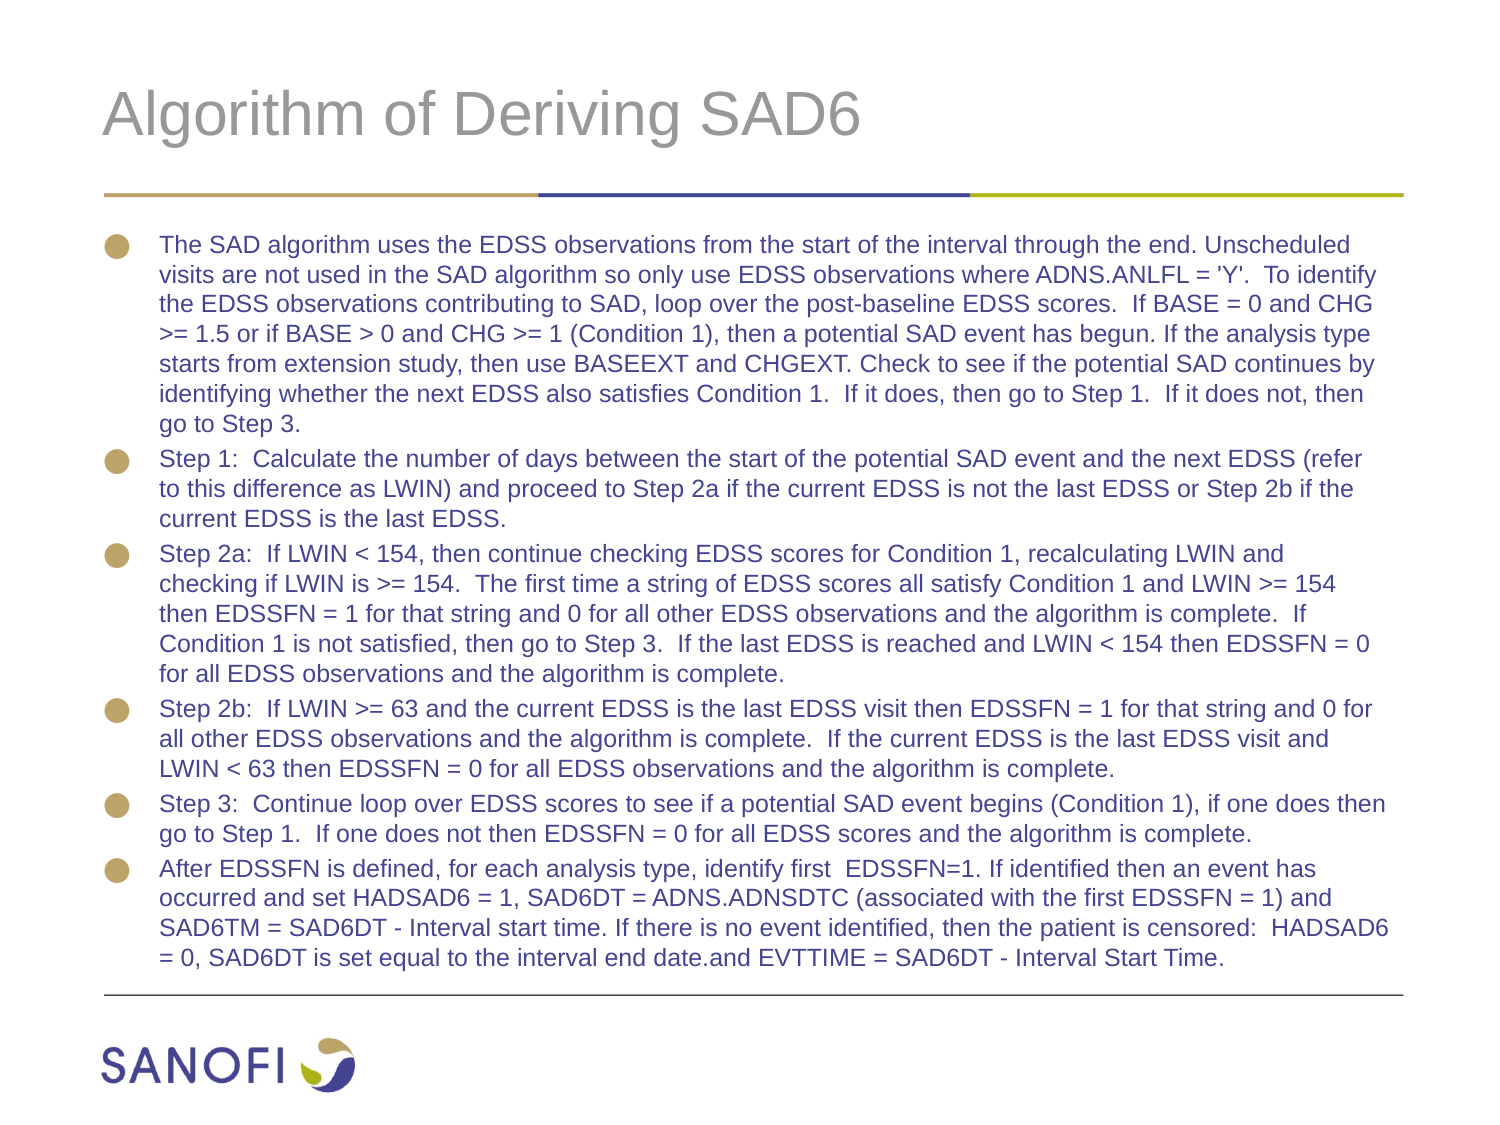

# Algorithm of Deriving SAD6
The SAD algorithm uses the EDSS observations from the start of the interval through the end. Unscheduled visits are not used in the SAD algorithm so only use EDSS observations where ADNS.ANLFL = 'Y'. To identify the EDSS observations contributing to SAD, loop over the post-baseline EDSS scores. If BASE = 0 and CHG >= 1.5 or if BASE > 0 and CHG >= 1 (Condition 1), then a potential SAD event has begun. If the analysis type starts from extension study, then use BASEEXT and CHGEXT. Check to see if the potential SAD continues by identifying whether the next EDSS also satisfies Condition 1. If it does, then go to Step 1. If it does not, then go to Step 3.
Step 1: Calculate the number of days between the start of the potential SAD event and the next EDSS (refer to this difference as LWIN) and proceed to Step 2a if the current EDSS is not the last EDSS or Step 2b if the current EDSS is the last EDSS.
Step 2a: If LWIN < 154, then continue checking EDSS scores for Condition 1, recalculating LWIN and checking if LWIN is >= 154. The first time a string of EDSS scores all satisfy Condition 1 and LWIN >= 154 then EDSSFN = 1 for that string and 0 for all other EDSS observations and the algorithm is complete. If Condition 1 is not satisfied, then go to Step 3. If the last EDSS is reached and LWIN < 154 then EDSSFN = 0 for all EDSS observations and the algorithm is complete.
Step 2b: If LWIN >= 63 and the current EDSS is the last EDSS visit then EDSSFN = 1 for that string and 0 for all other EDSS observations and the algorithm is complete. If the current EDSS is the last EDSS visit and LWIN < 63 then EDSSFN = 0 for all EDSS observations and the algorithm is complete.
Step 3: Continue loop over EDSS scores to see if a potential SAD event begins (Condition 1), if one does then go to Step 1. If one does not then EDSSFN = 0 for all EDSS scores and the algorithm is complete.
After EDSSFN is defined, for each analysis type, identify first EDSSFN=1. If identified then an event has occurred and set HADSAD6 = 1, SAD6DT = ADNS.ADNSDTC (associated with the first EDSSFN = 1) and SAD6TM = SAD6DT - Interval start time. If there is no event identified, then the patient is censored: HADSAD6 = 0, SAD6DT is set equal to the interval end date.and EVTTIME = SAD6DT - Interval Start Time.